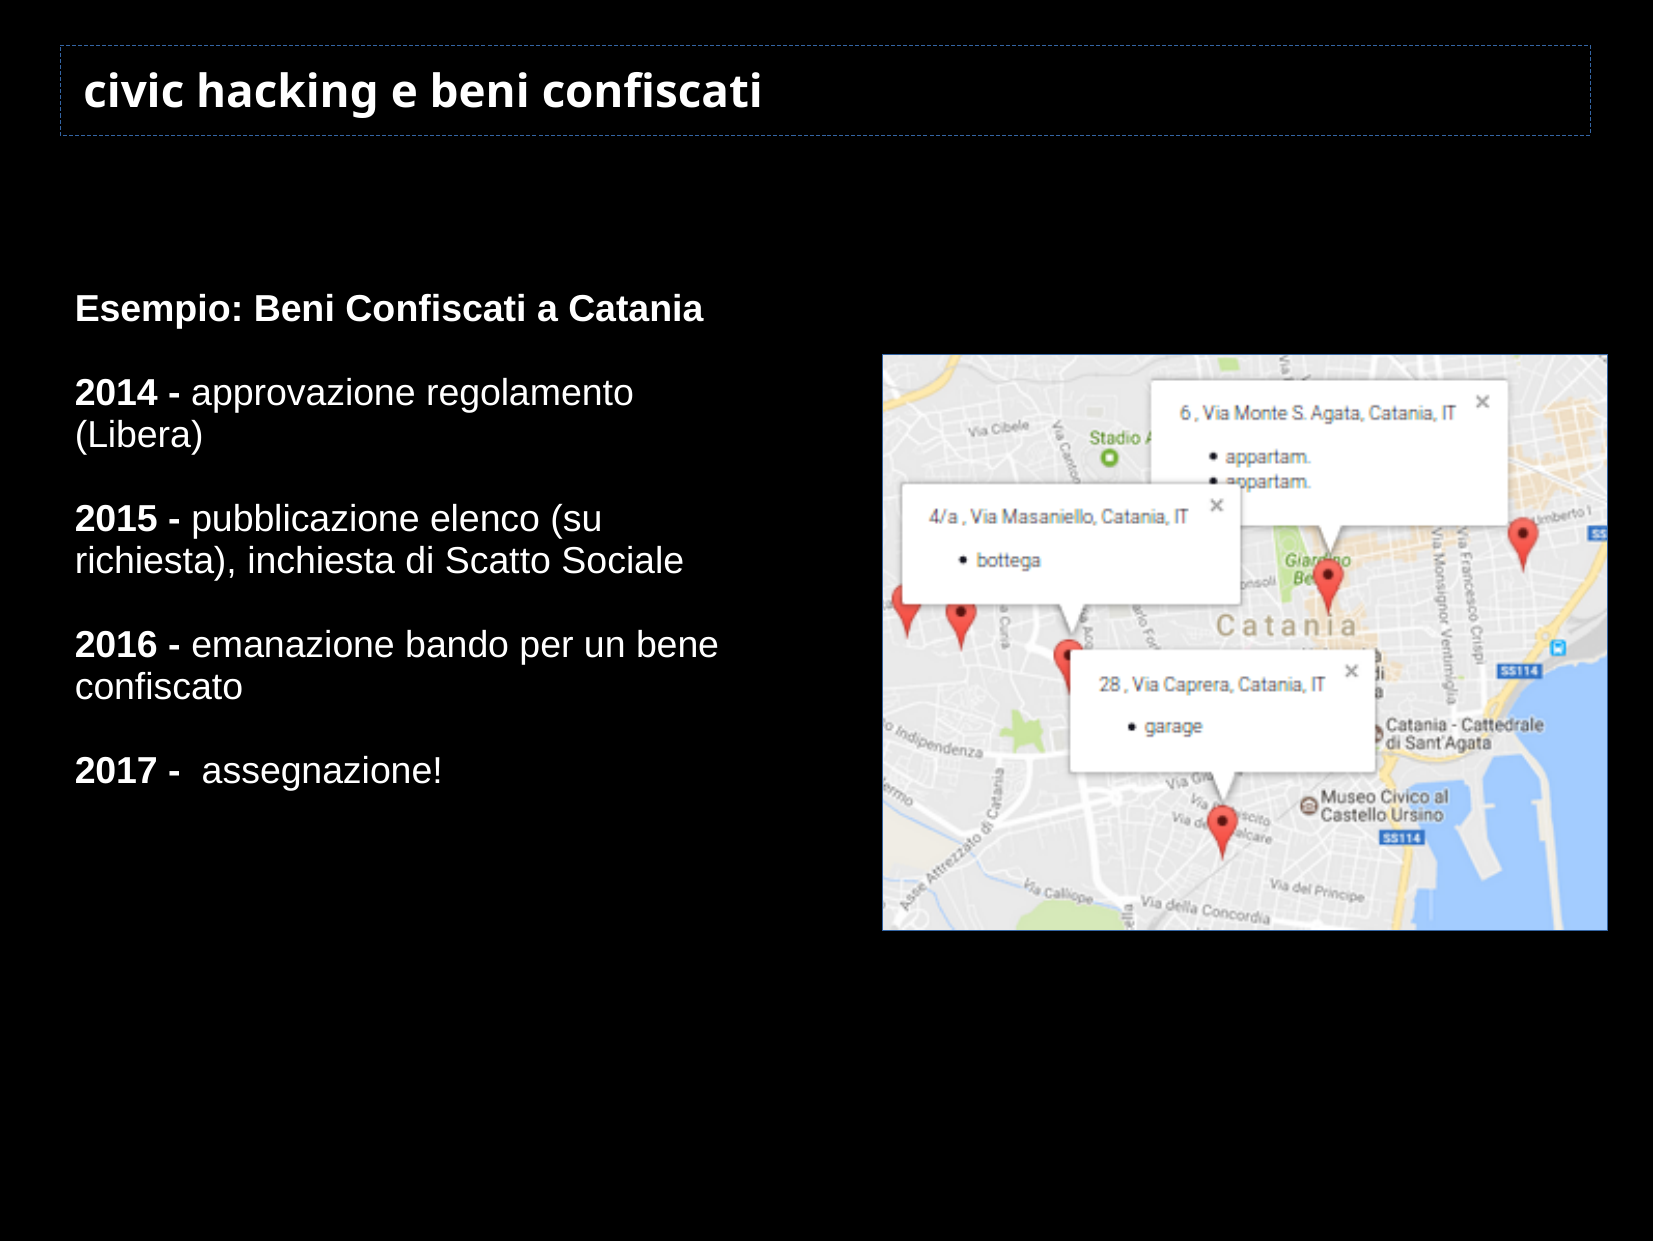

# civic hacking e beni confiscati
Esempio: Beni Confiscati a Catania
2014 - approvazione regolamento (Libera)
2015 - pubblicazione elenco (su richiesta), inchiesta di Scatto Sociale
2016 - emanazione bando per un bene confiscato
2017 - assegnazione!